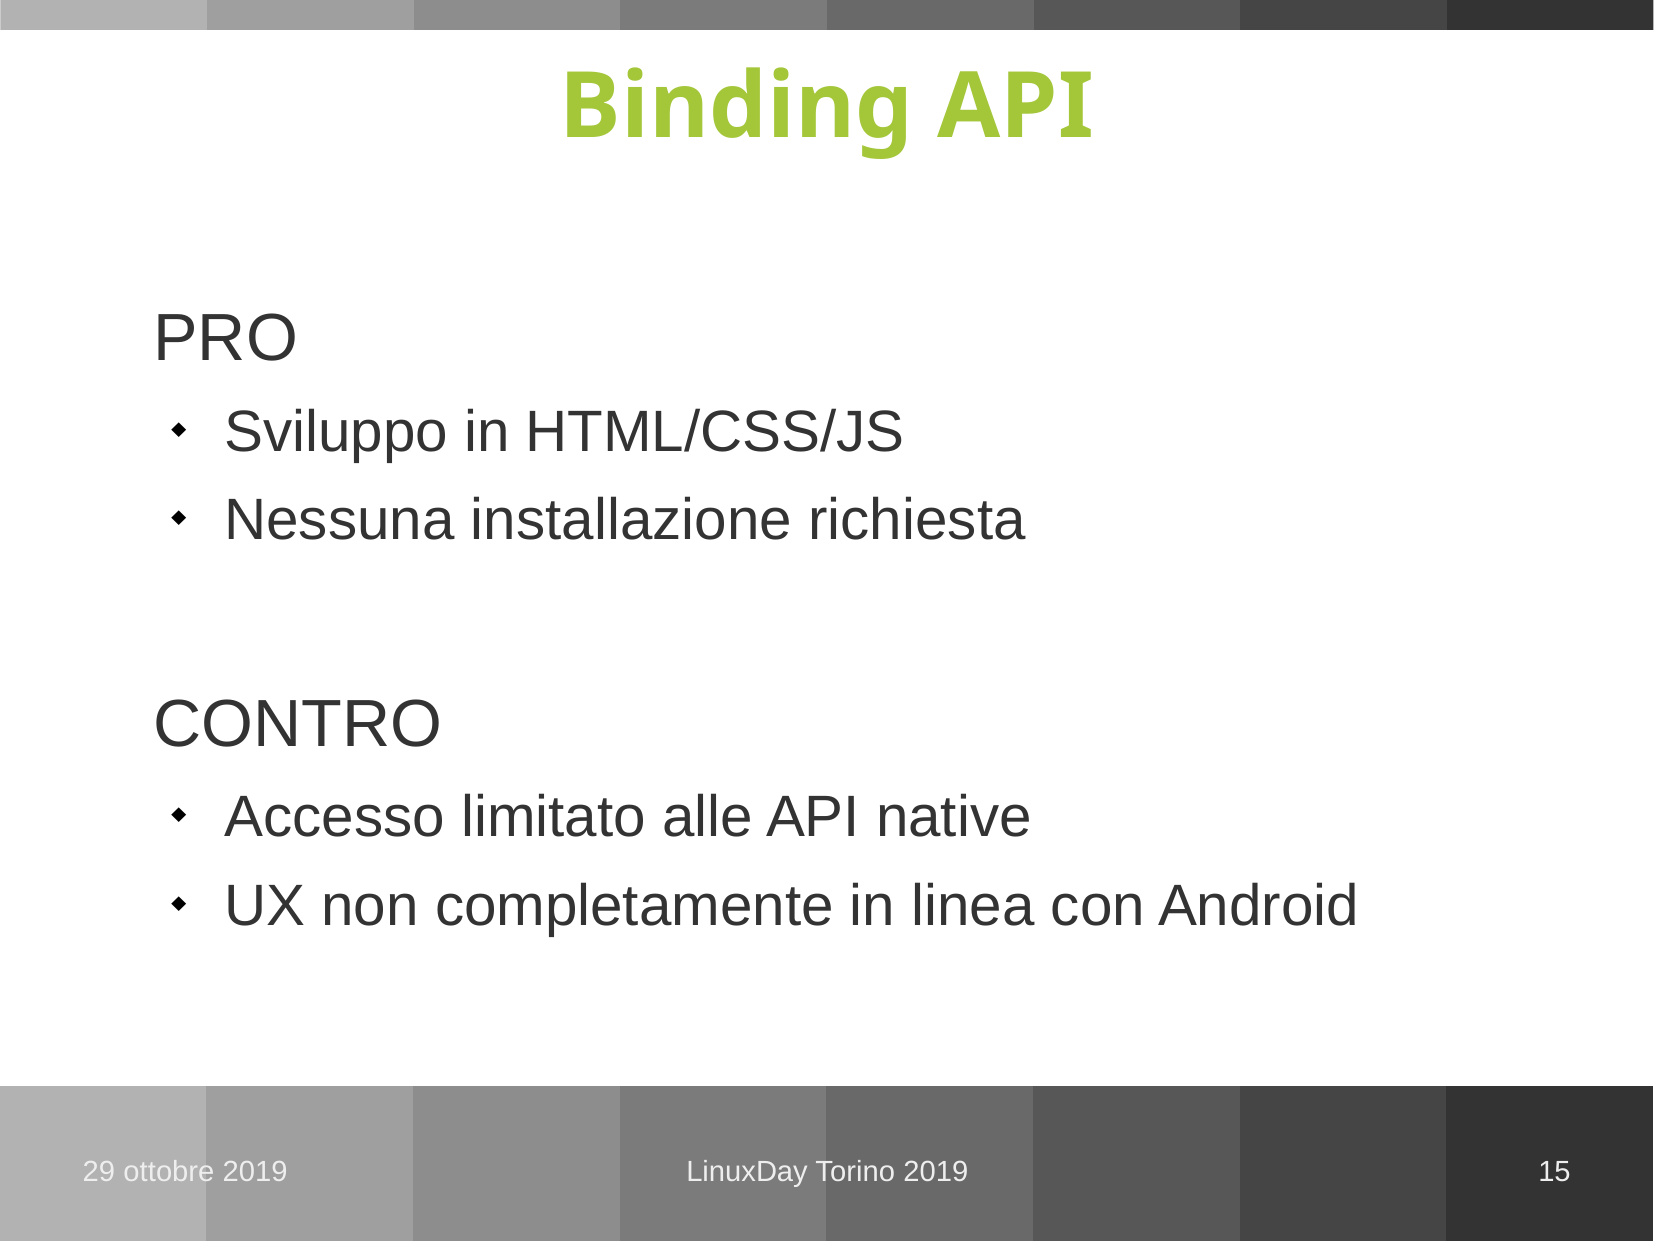

# Binding API
PRO
Sviluppo in HTML/CSS/JS
Nessuna installazione richiesta
CONTRO
Accesso limitato alle API native
UX non completamente in linea con Android
29 ottobre 2019
LinuxDay Torino 2019
15